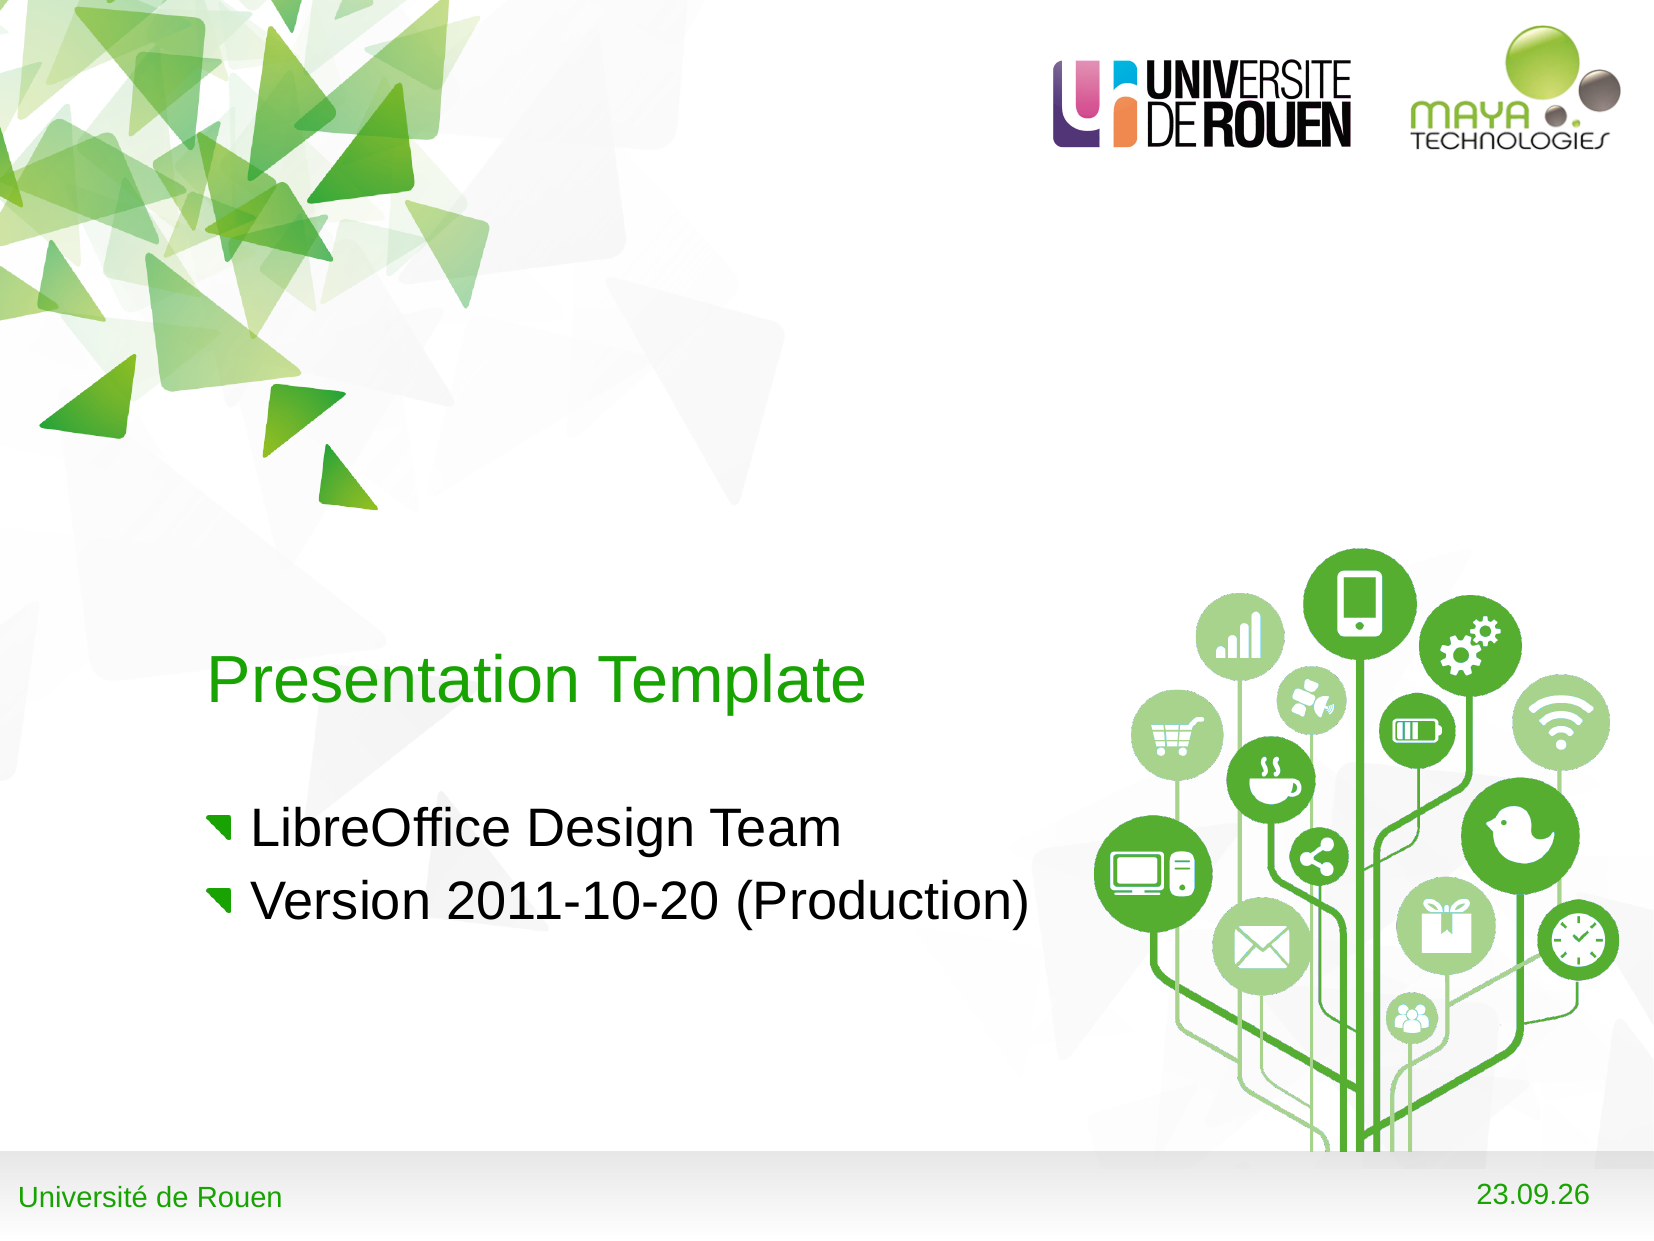

# Presentation Template
LibreOffice Design Team
Version 2011-10-20 (Production)
Université de Rouen